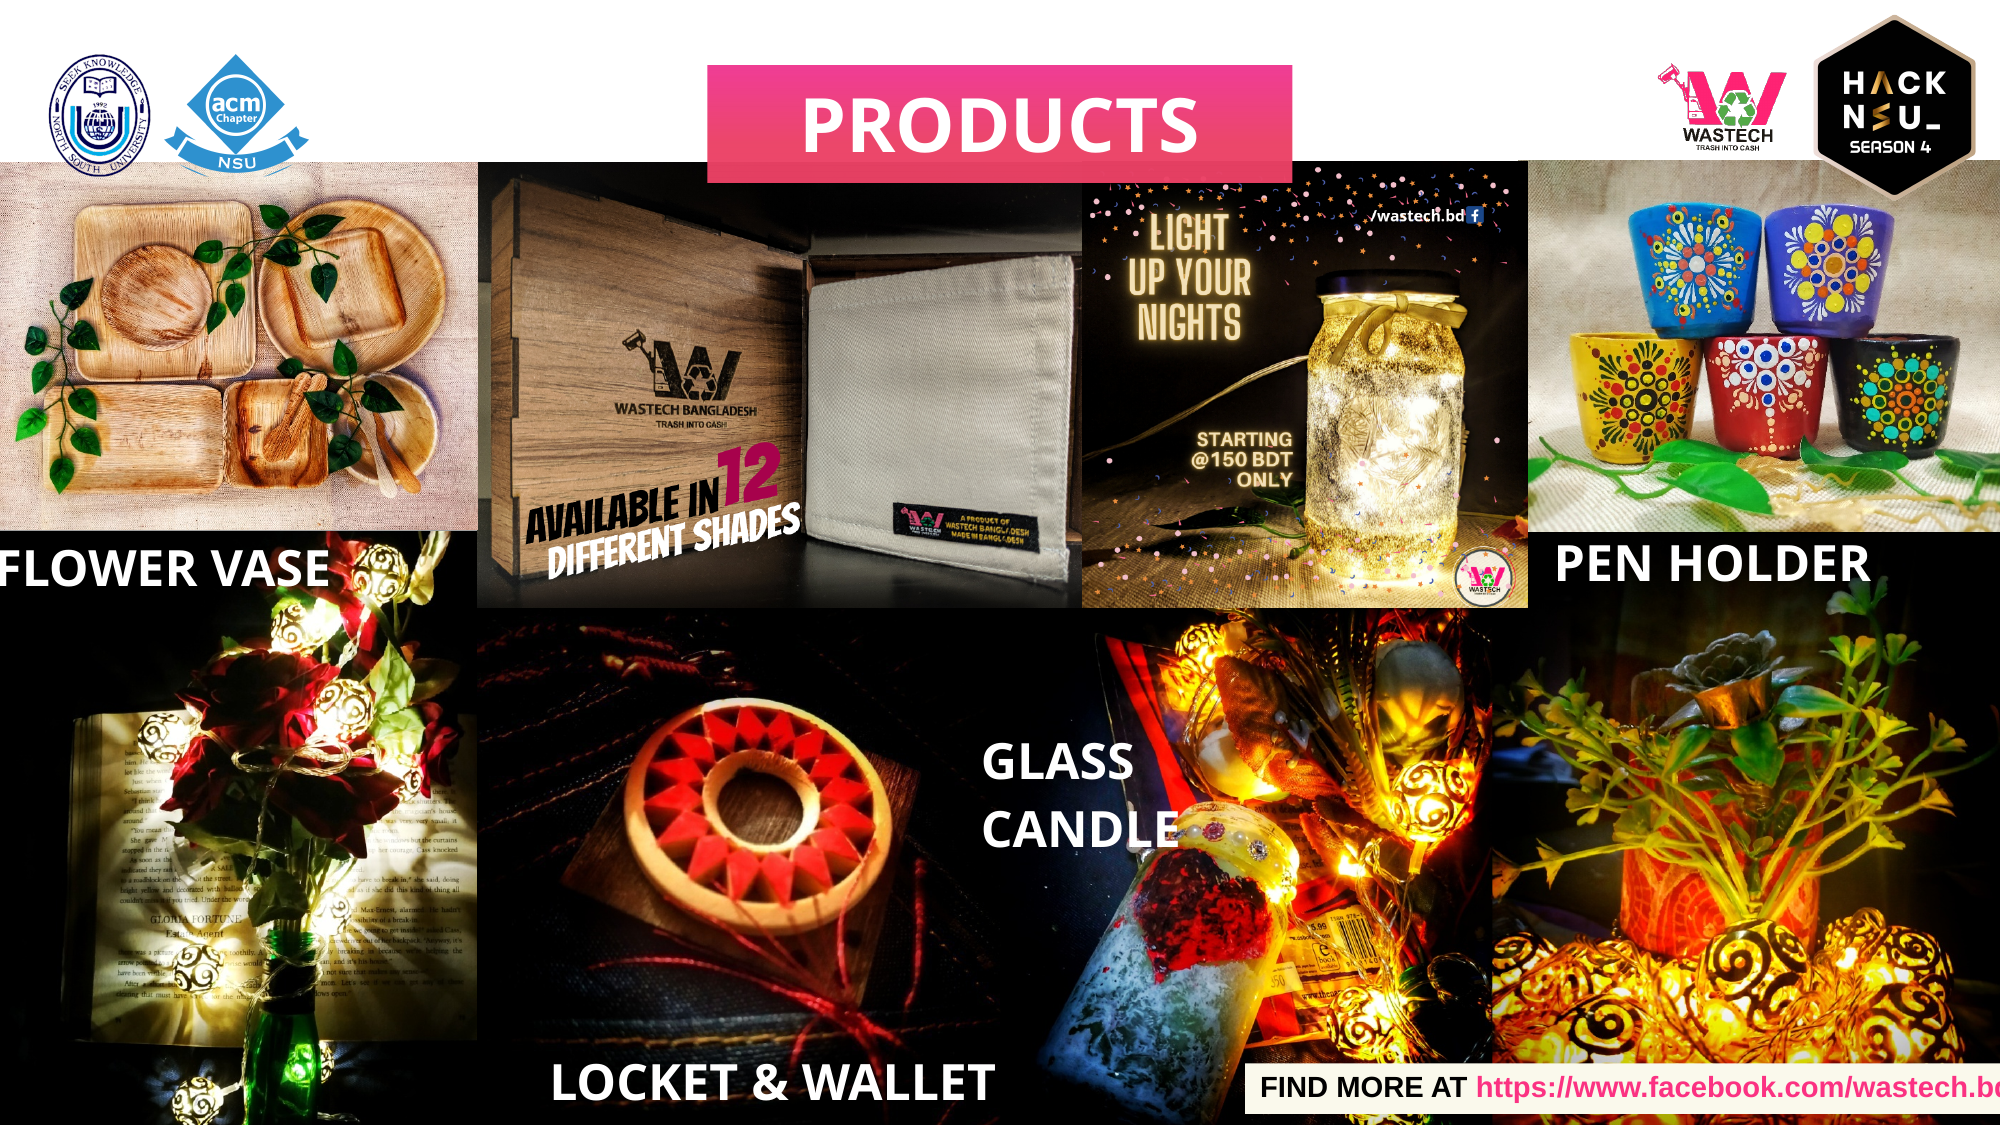

PRODUCTS
PEN HOLDER
FLOWER VASE
GLASS
CANDLE
LOCKET & WALLET
FIND MORE AT https://www.facebook.com/wastech.bd/